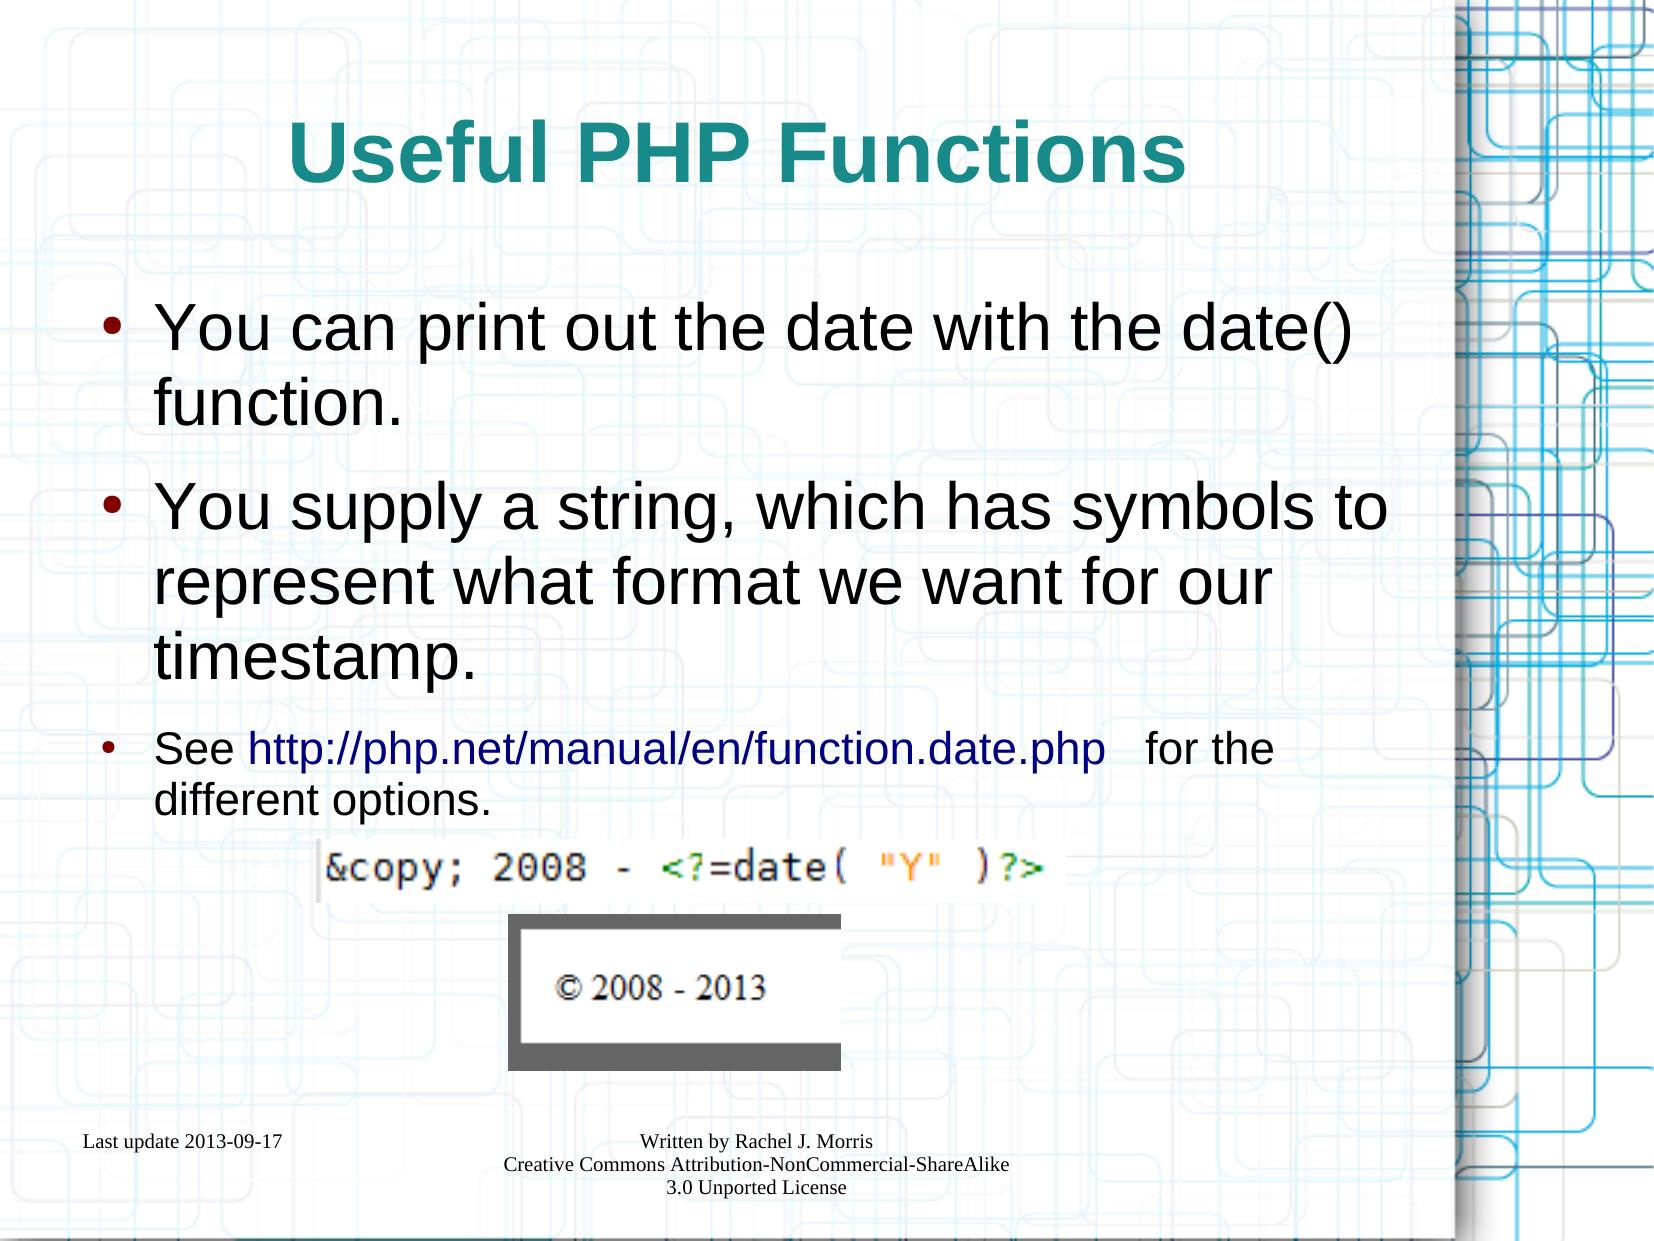

# Useful PHP Functions
You can print out the date with the date() function.
You supply a string, which has symbols to represent what format we want for our timestamp.
See http://php.net/manual/en/function.date.php for the different options.